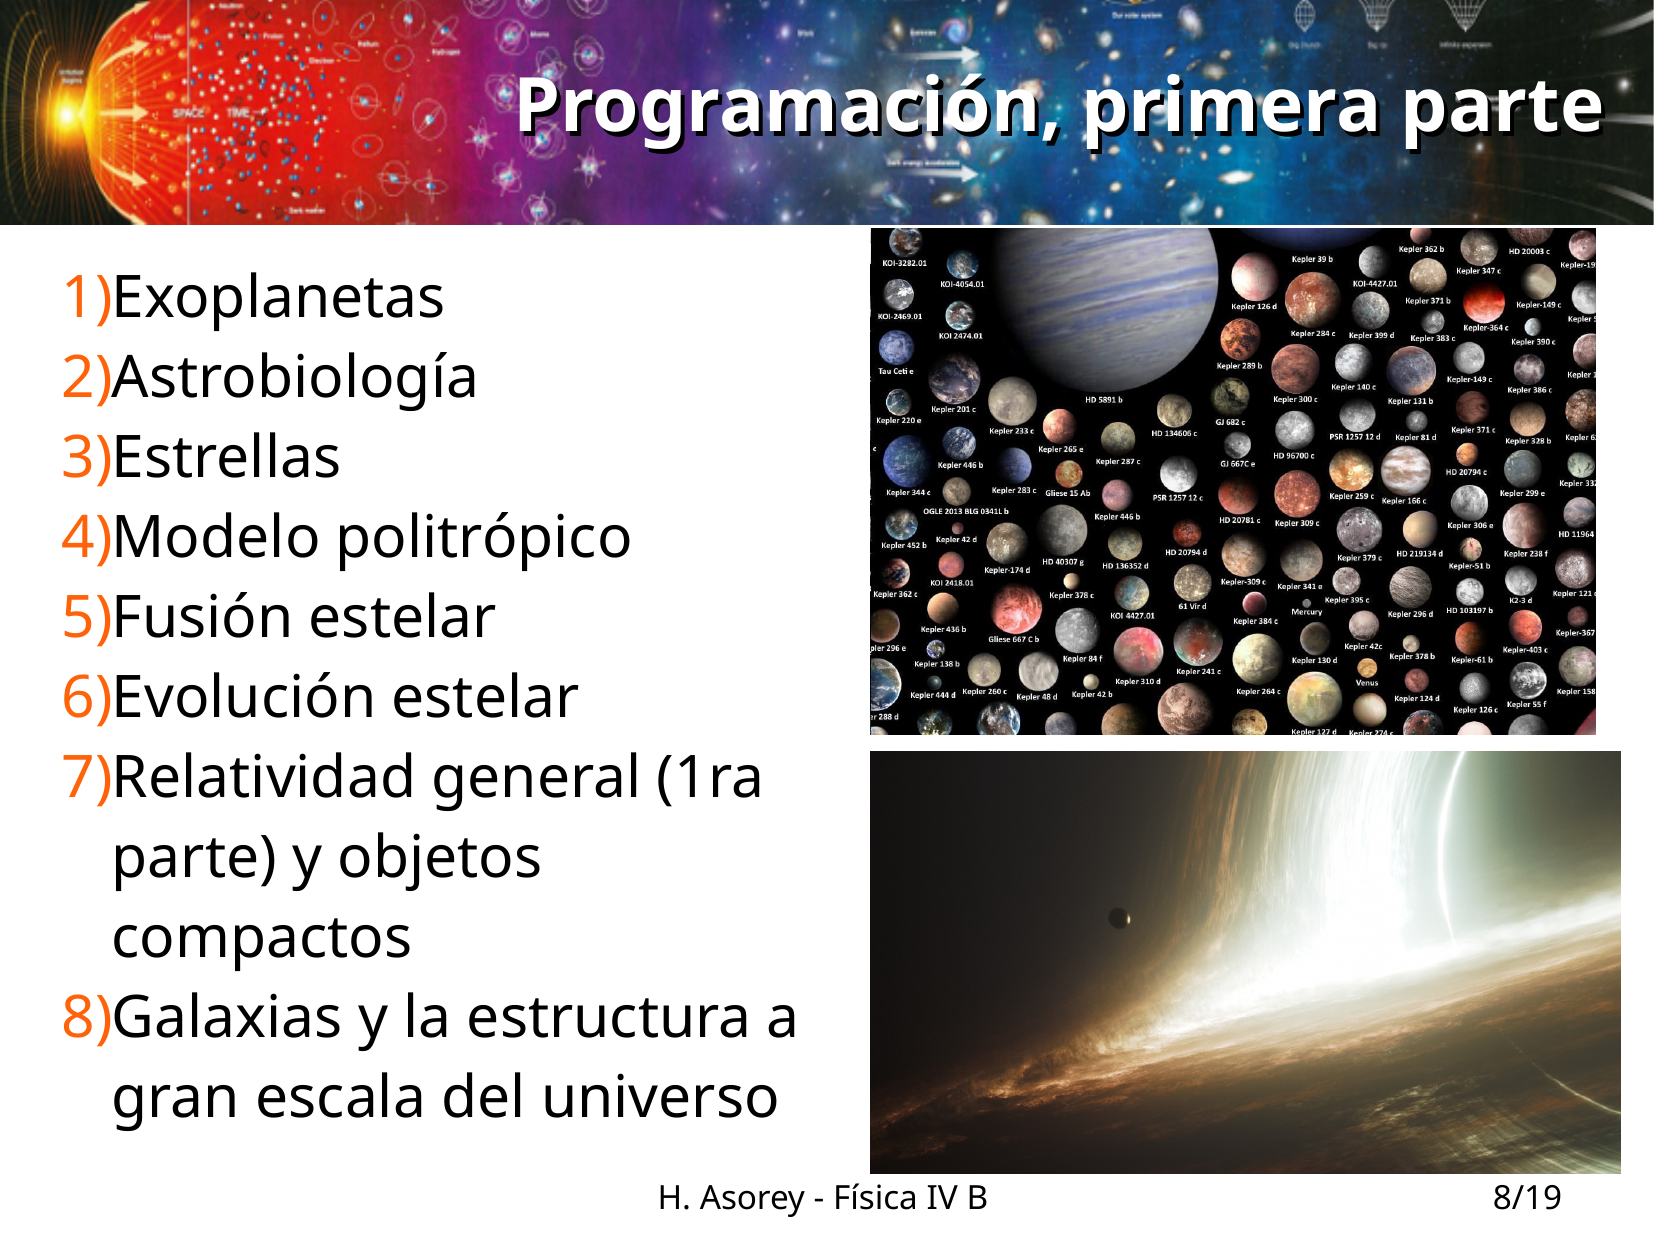

# Programación, primera parte
Exoplanetas
Astrobiología
Estrellas
Modelo politrópico
Fusión estelar
Evolución estelar
Relatividad general (1ra parte) y objetos compactos
Galaxias y la estructura a gran escala del universo
H. Asorey - Física IV B
8